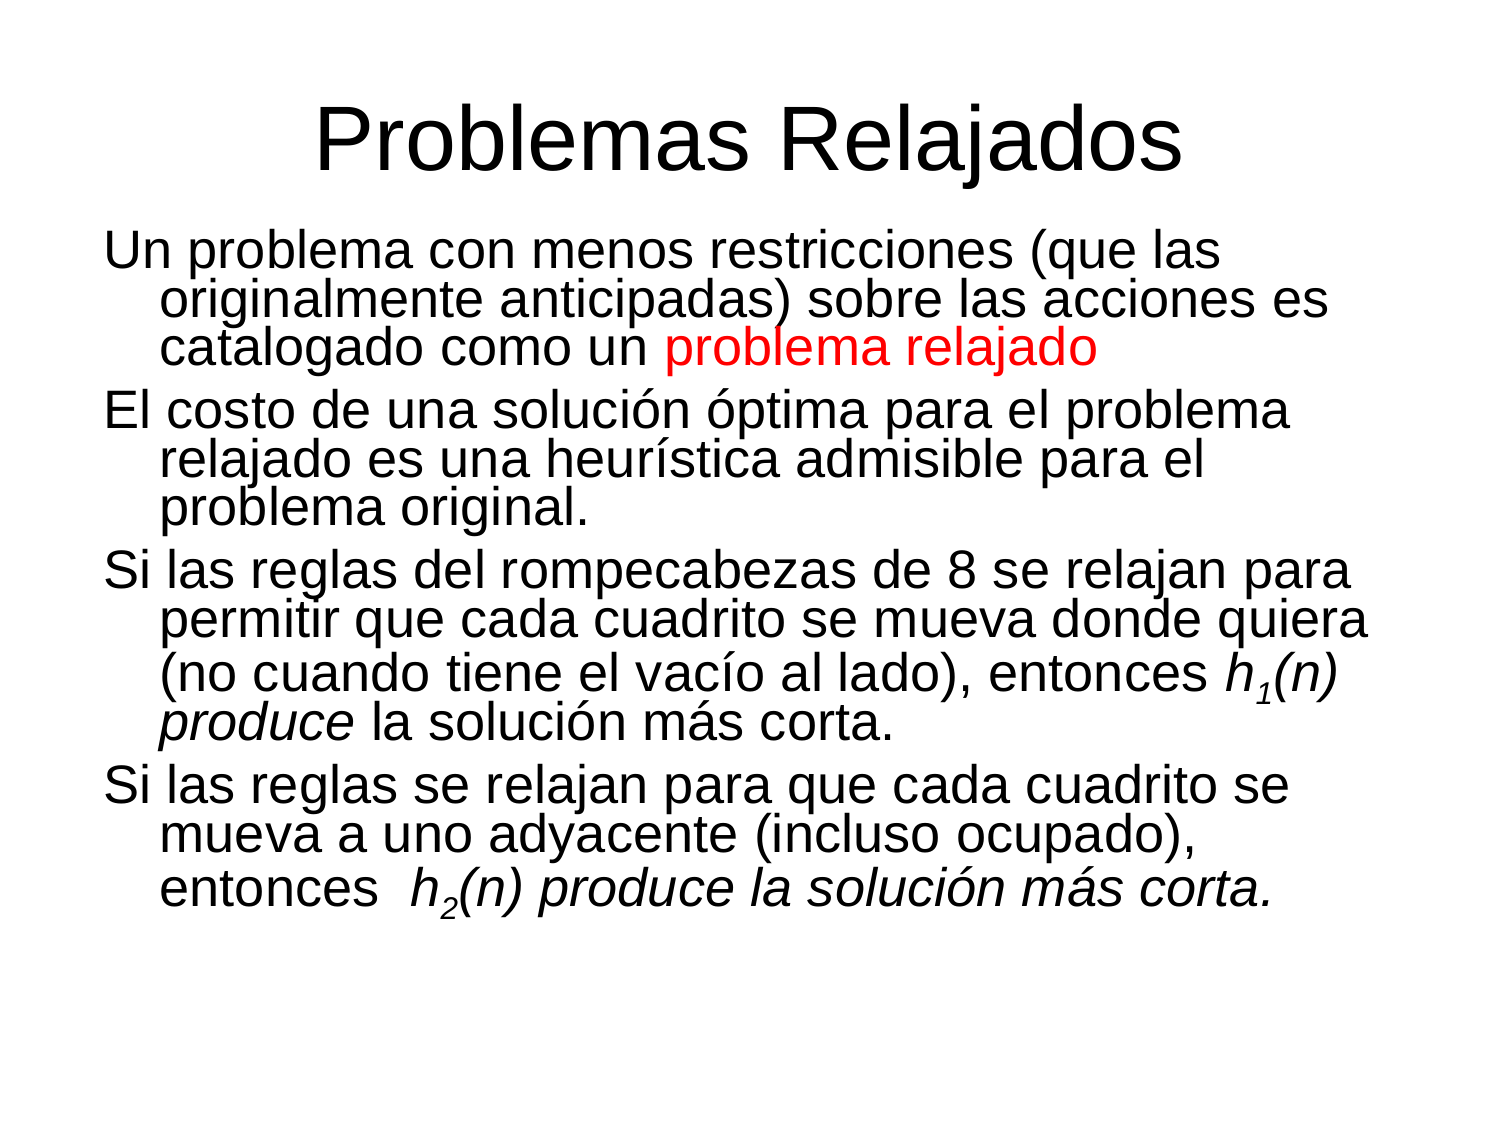

# Problemas Relajados
Un problema con menos restricciones (que las originalmente anticipadas) sobre las acciones es catalogado como un problema relajado
El costo de una solución óptima para el problema relajado es una heurística admisible para el problema original.
Si las reglas del rompecabezas de 8 se relajan para permitir que cada cuadrito se mueva donde quiera (no cuando tiene el vacío al lado), entonces h1(n) produce la solución más corta.
Si las reglas se relajan para que cada cuadrito se mueva a uno adyacente (incluso ocupado), entonces h2(n) produce la solución más corta.